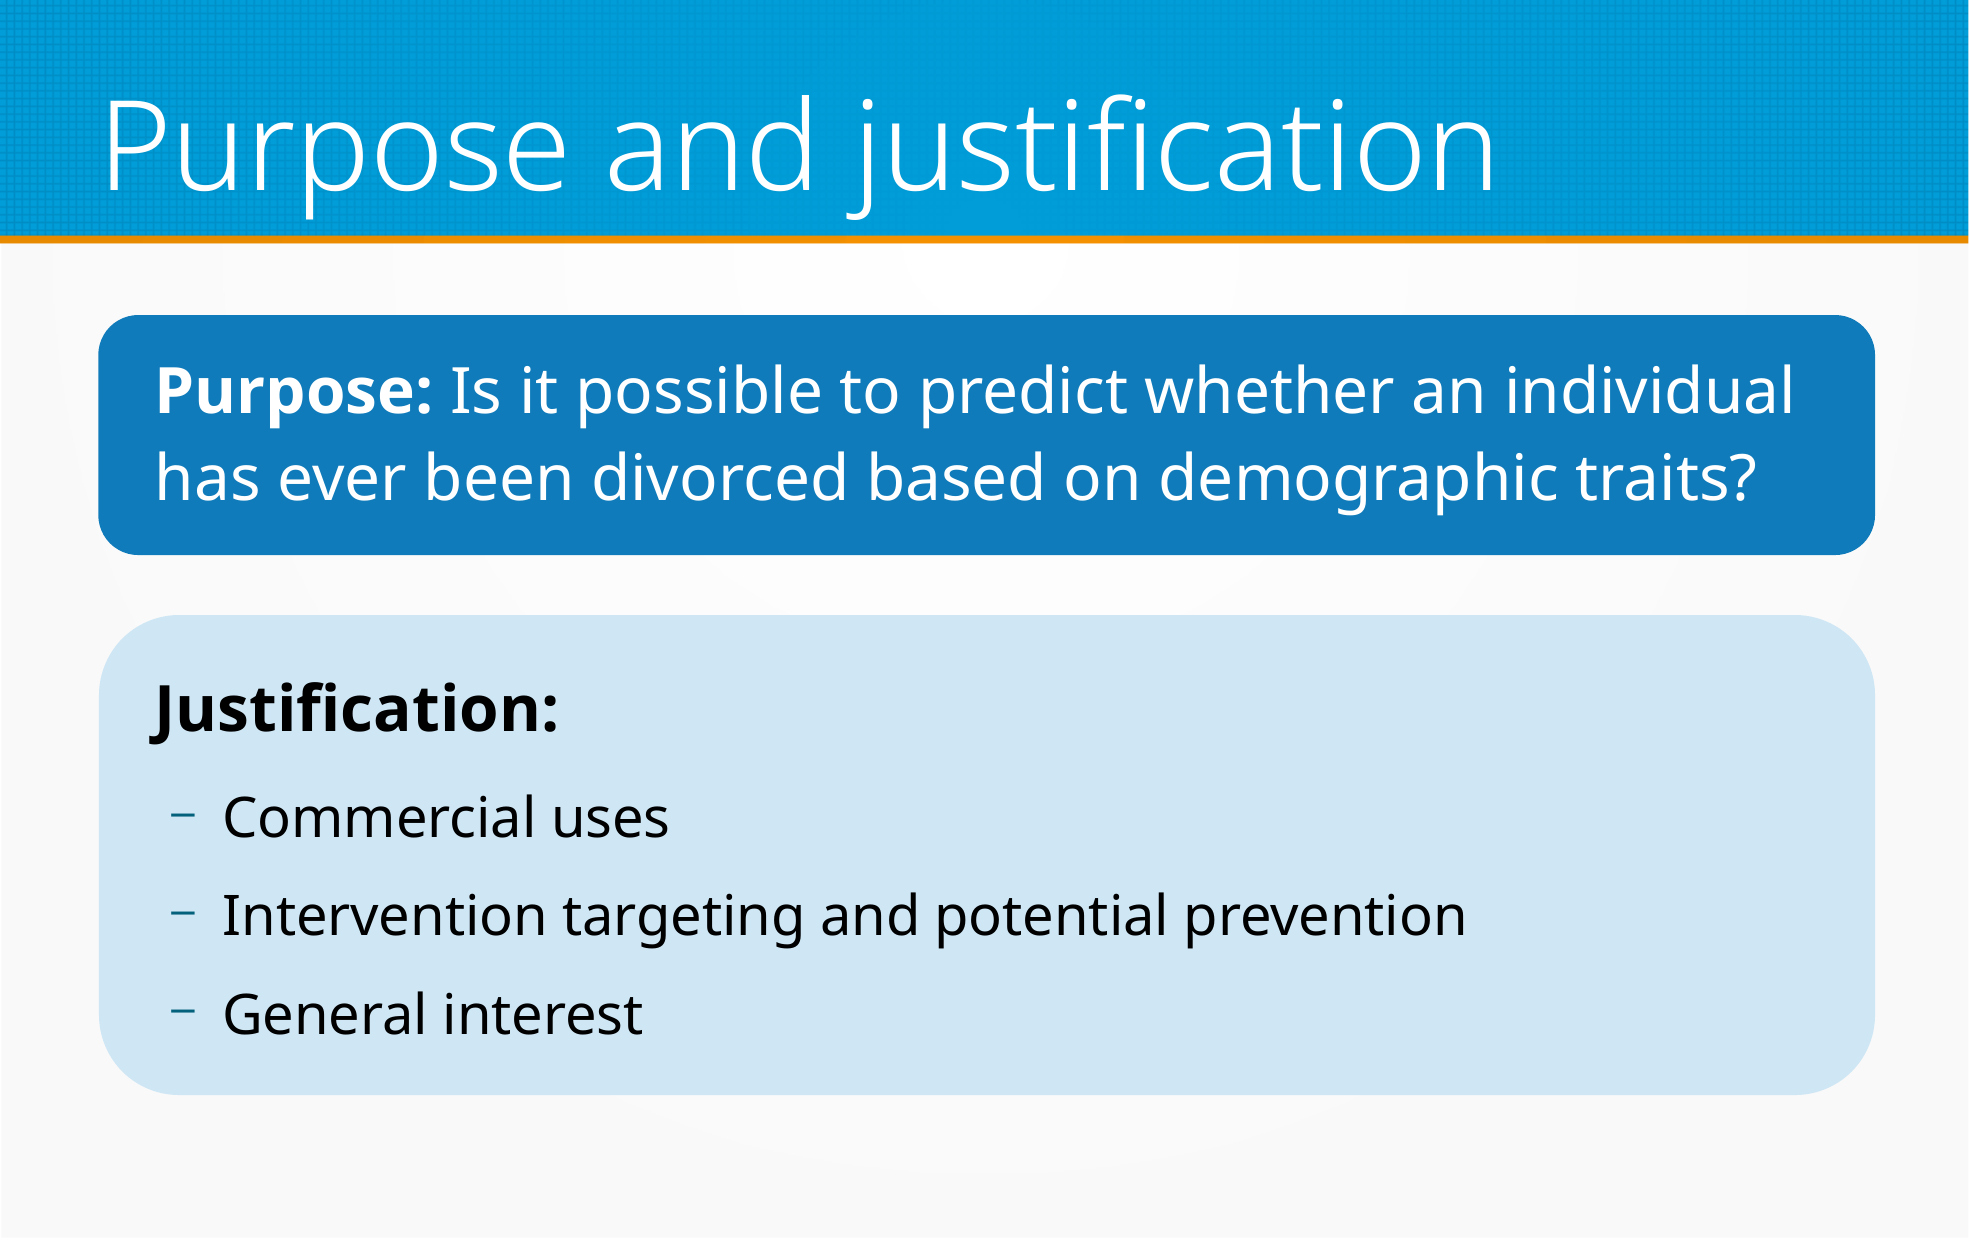

# Purpose and justification
Purpose: Is it possible to predict whether an individual has ever been divorced based on demographic traits?
Justification:
Commercial uses
Intervention targeting and potential prevention
General interest